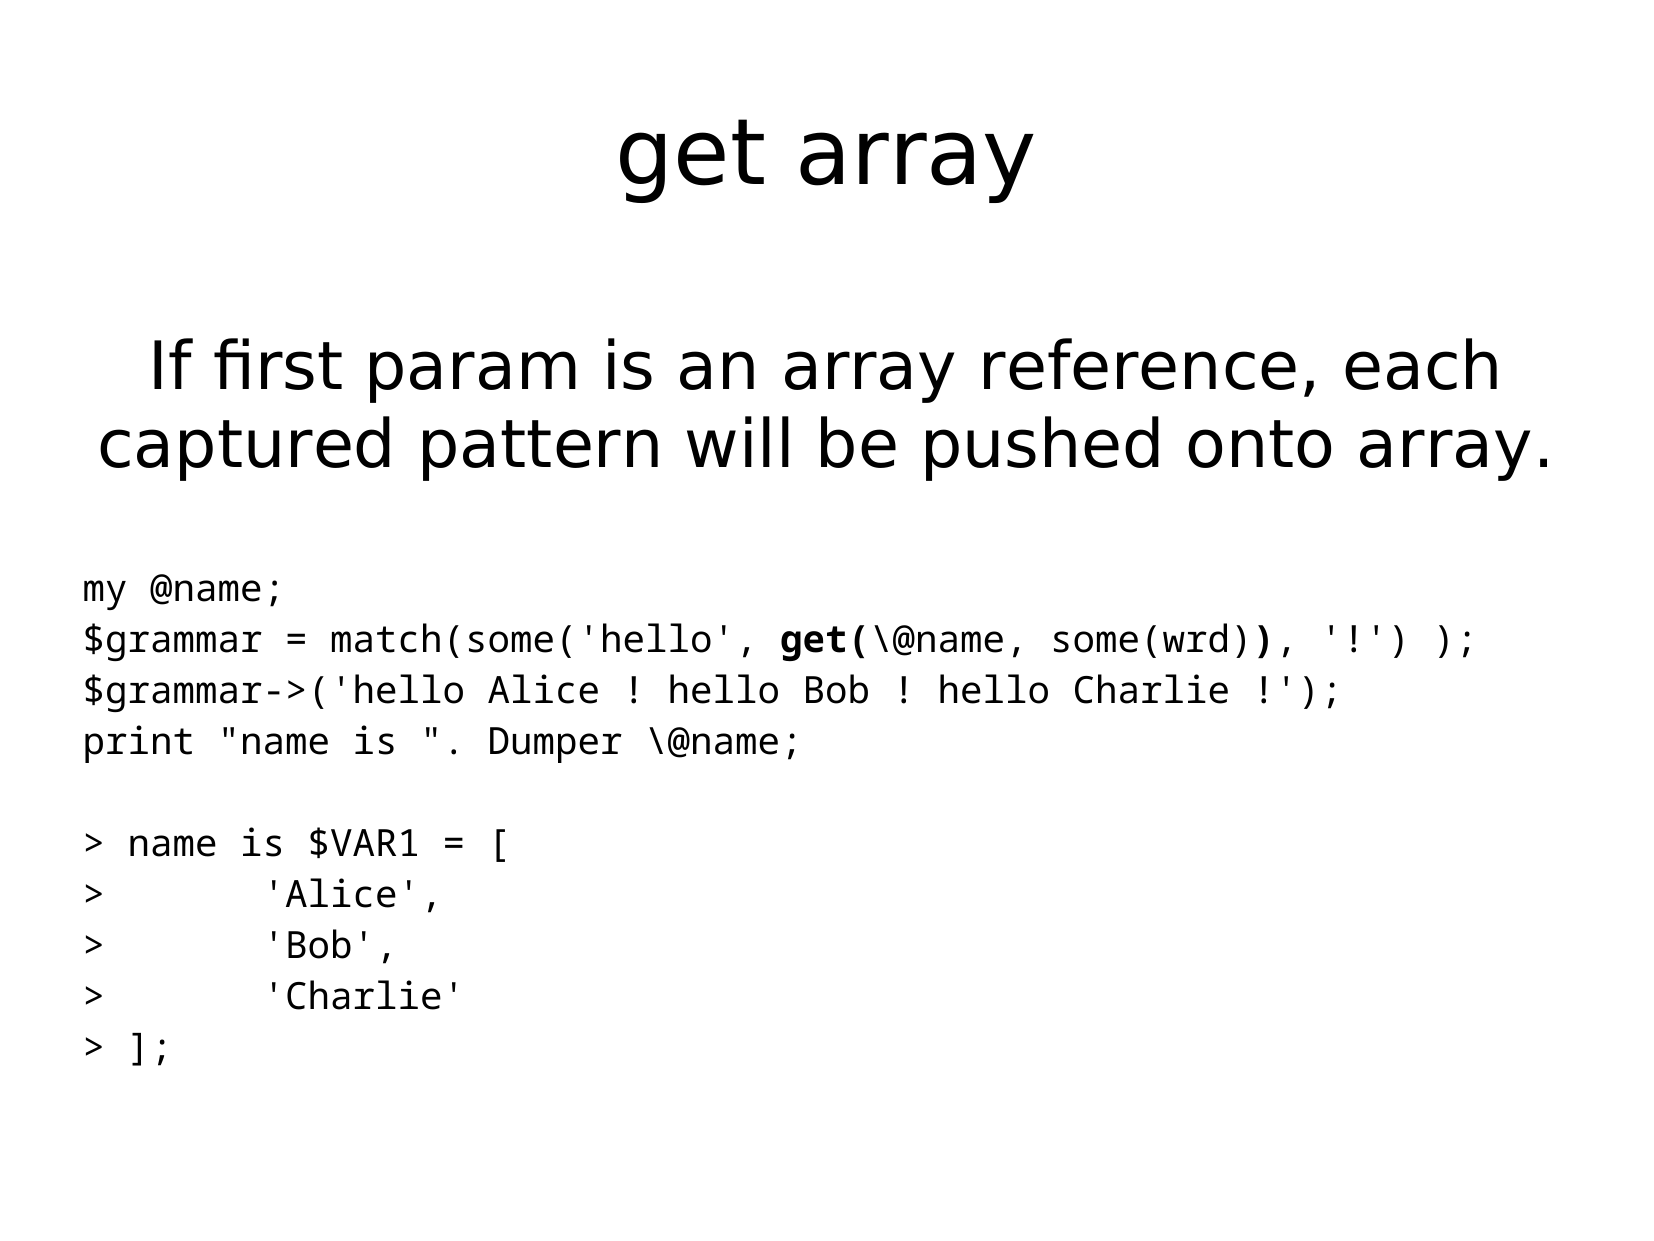

# get array
If first param is an array reference, each captured pattern will be pushed onto array.
my @name;
$grammar = match(some('hello', get(\@name, some(wrd)), '!') );
$grammar->('hello Alice ! hello Bob ! hello Charlie !');
print "name is ". Dumper \@name;
> name is $VAR1 = [
> 'Alice',
> 'Bob',
> 'Charlie'
> ];